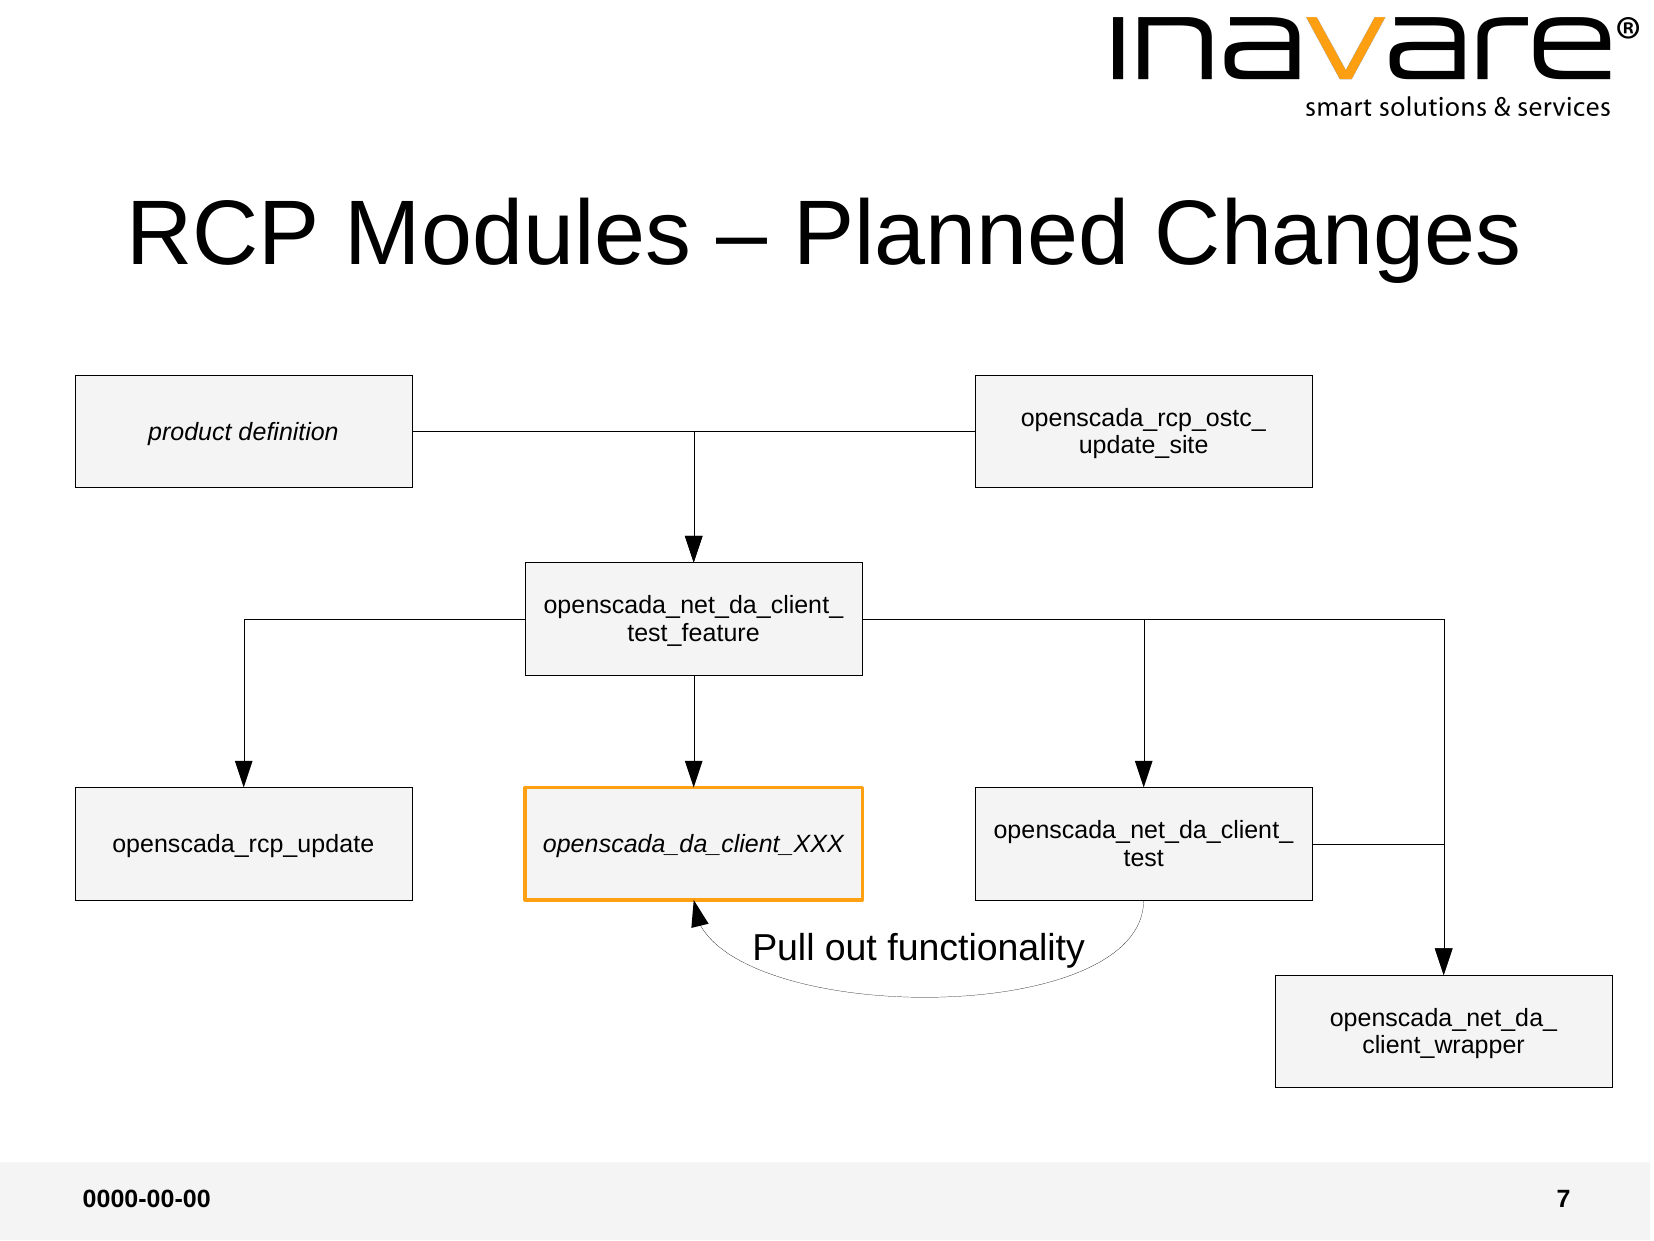

# RCP Modules – Planned Changes
product definition
openscada_rcp_ostc_
update_site
openscada_net_da_client_
test_feature
openscada_rcp_update
openscada_da_client_XXX
openscada_net_da_client_
test
openscada_net_da_
client_wrapper
0000-00-00
7